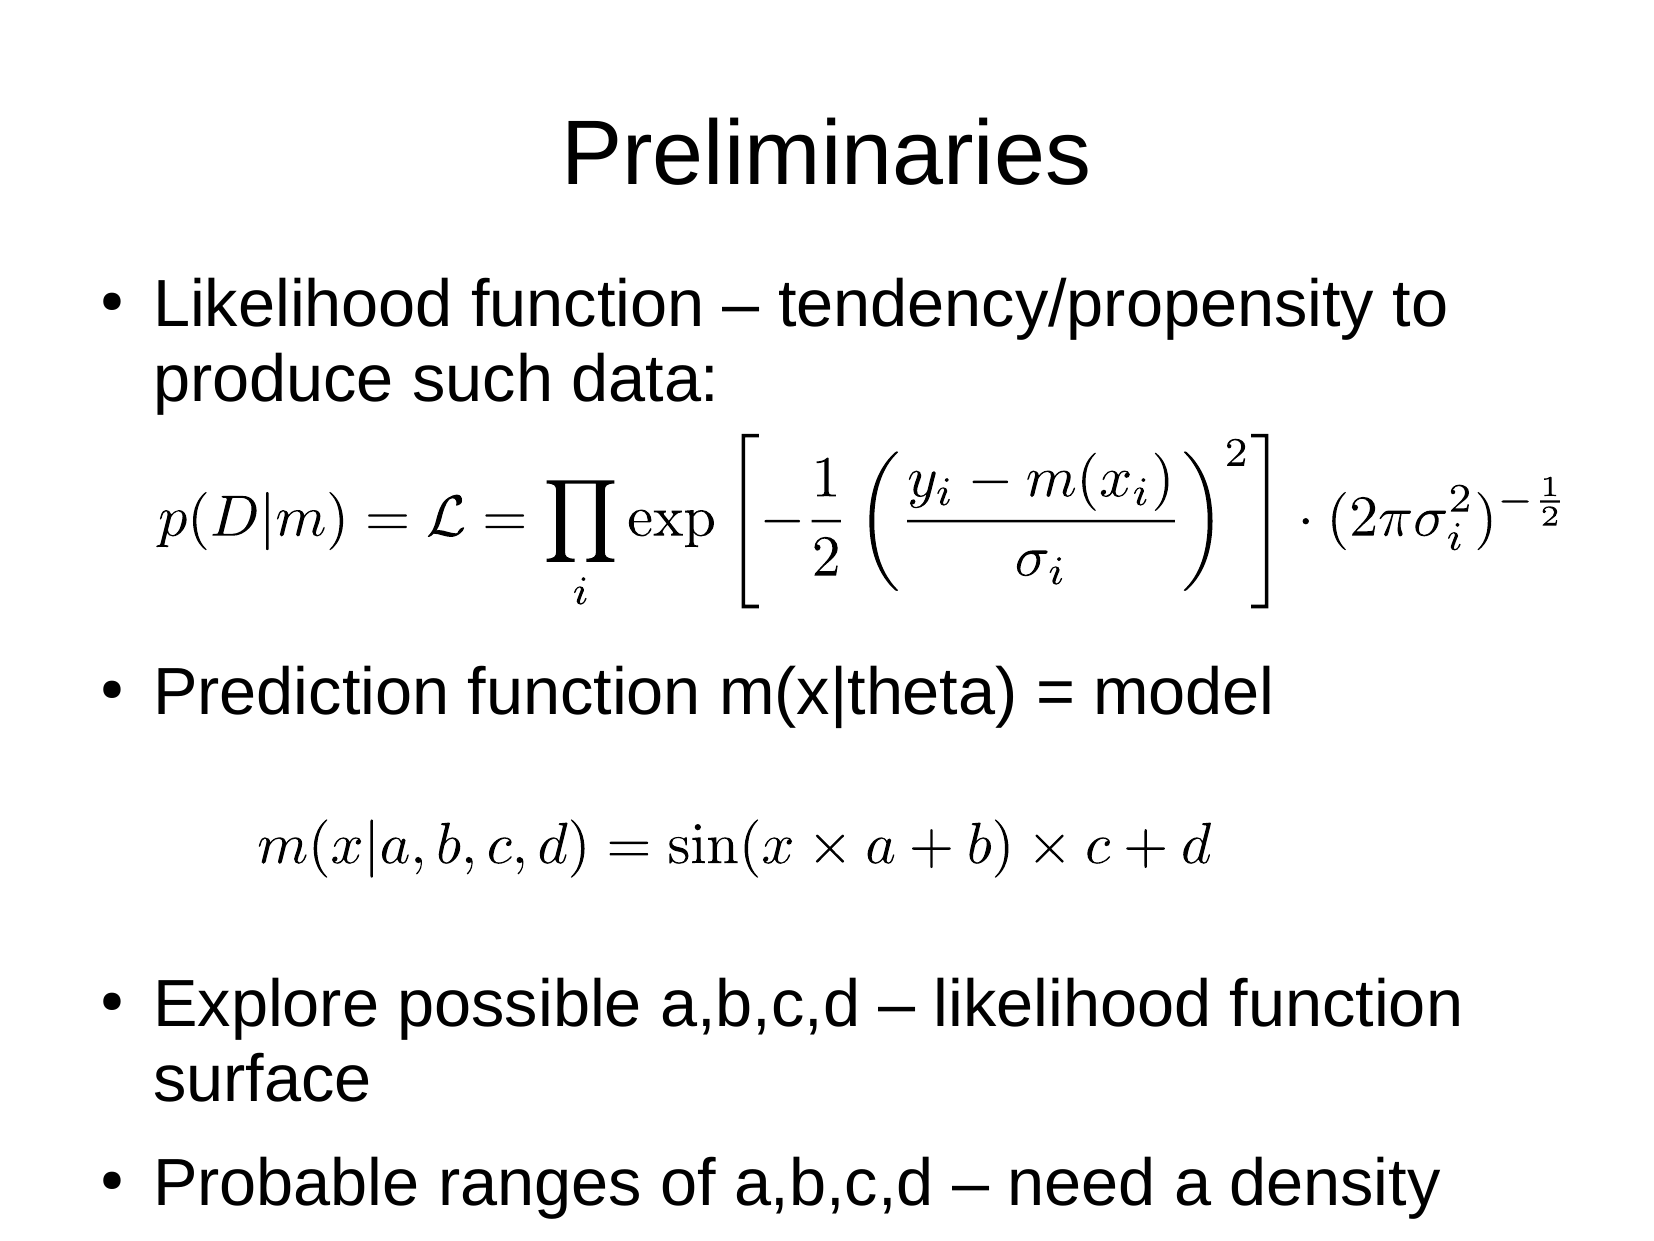

# Preliminaries
Likelihood function – tendency/propensity to produce such data:
Prediction function m(x|theta) = model
Explore possible a,b,c,d – likelihood function surface
Probable ranges of a,b,c,d – need a density